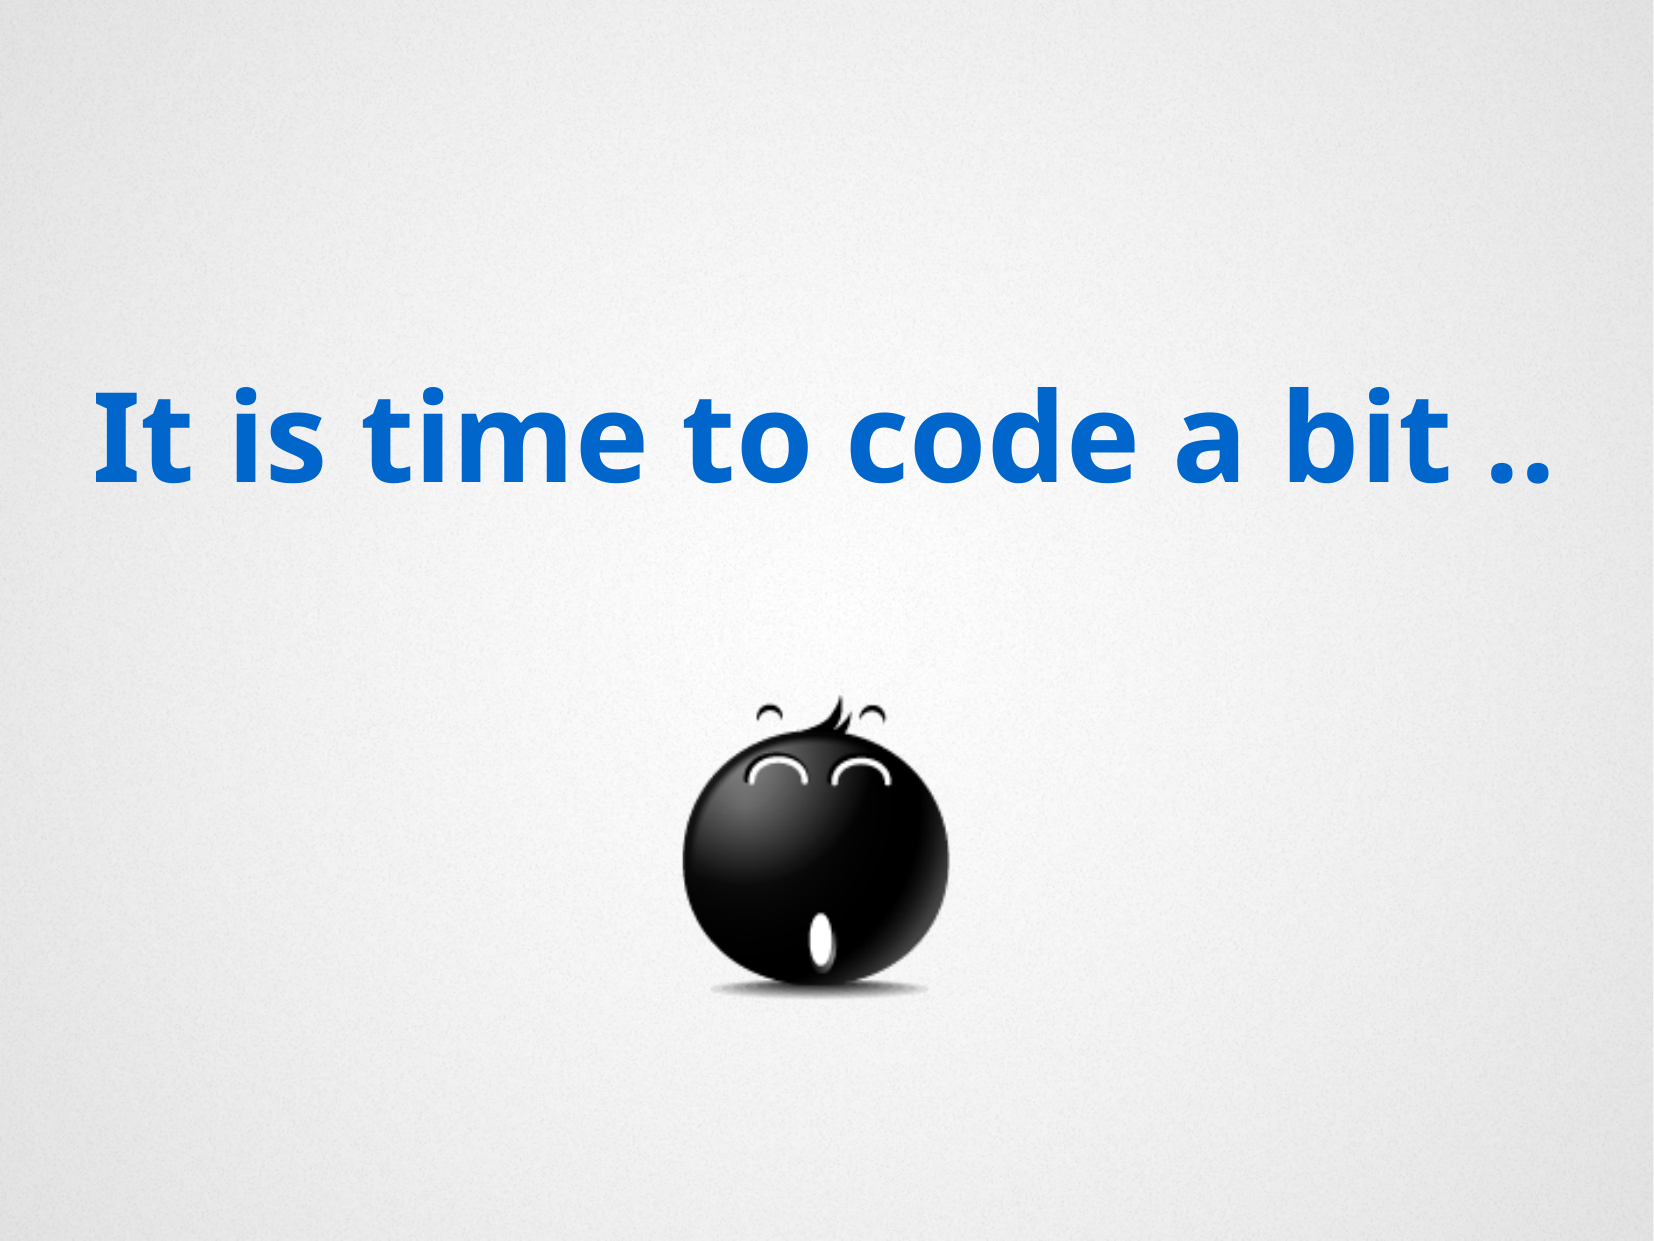

It is time to code a bit ..